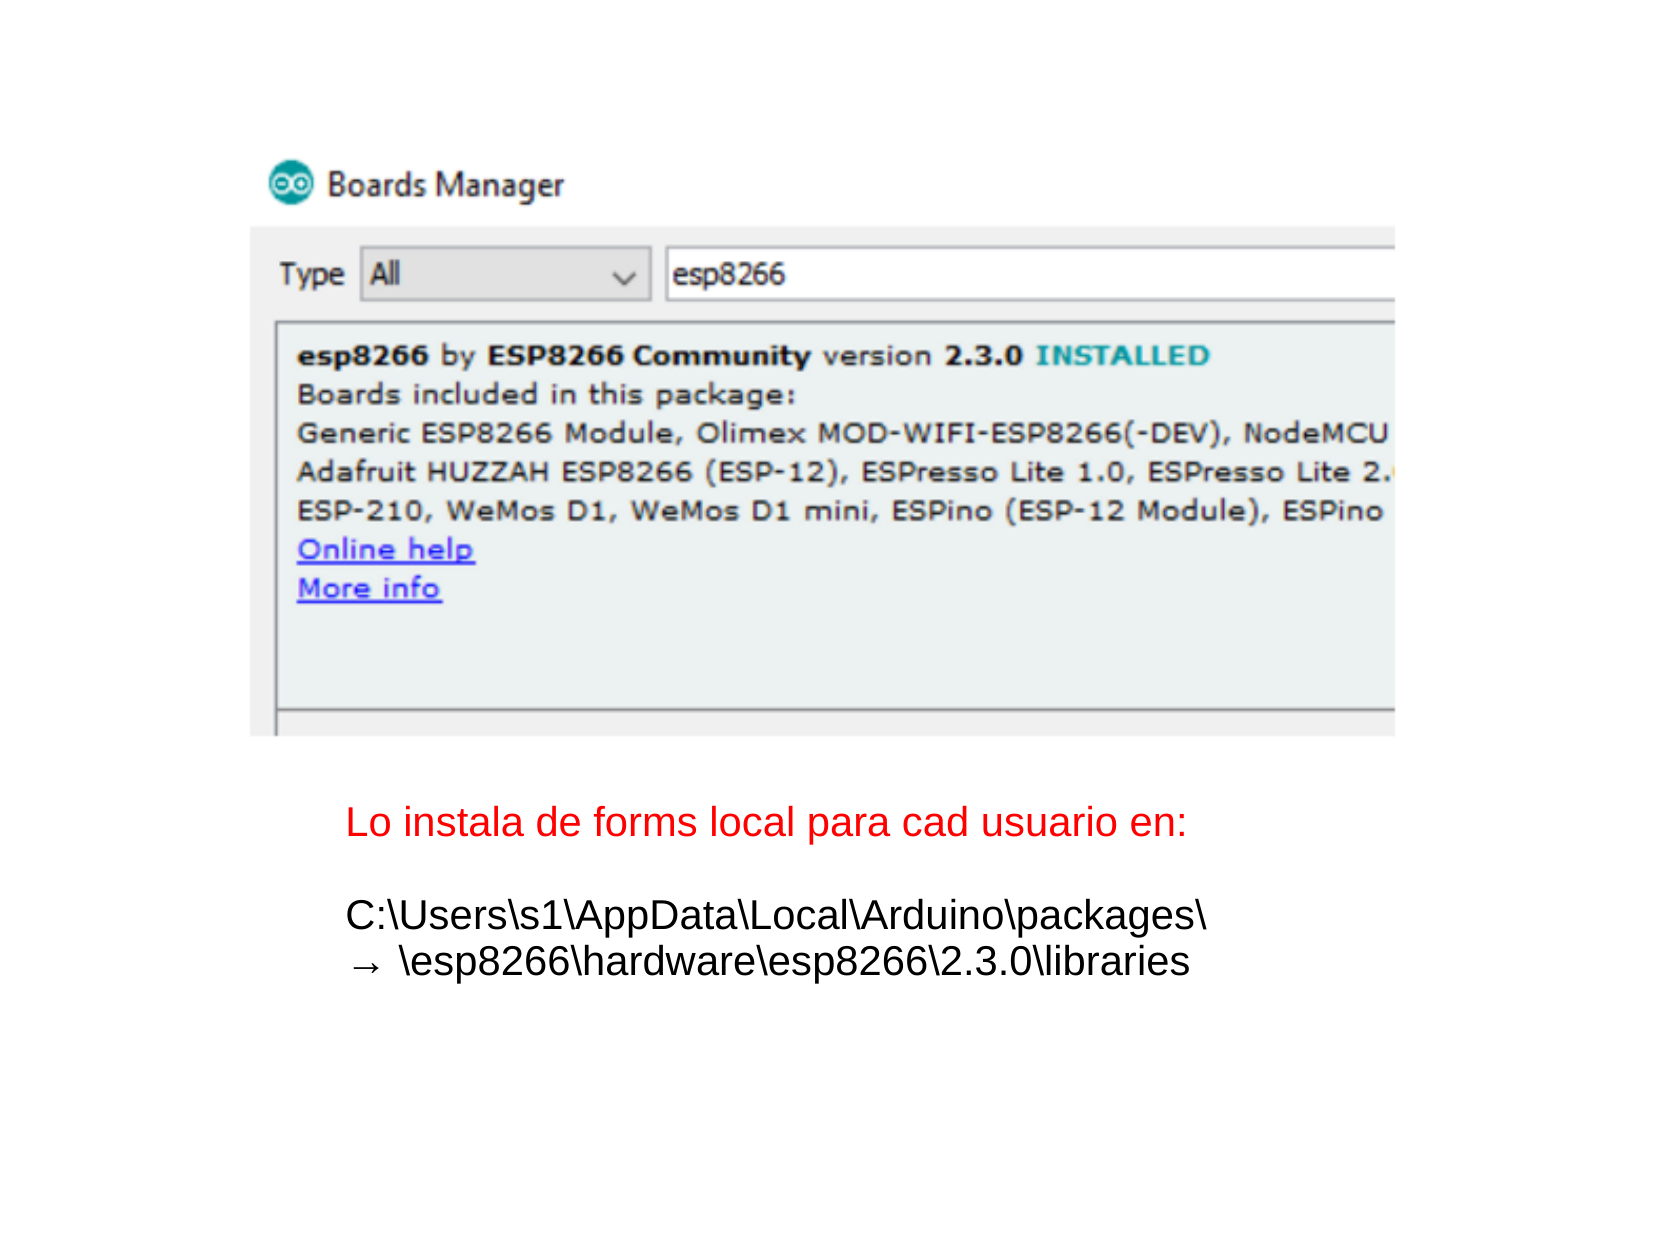

Lo instala de forms local para cad usuario en:
C:\Users\s1\AppData\Local\Arduino\packages\
→ \esp8266\hardware\esp8266\2.3.0\libraries